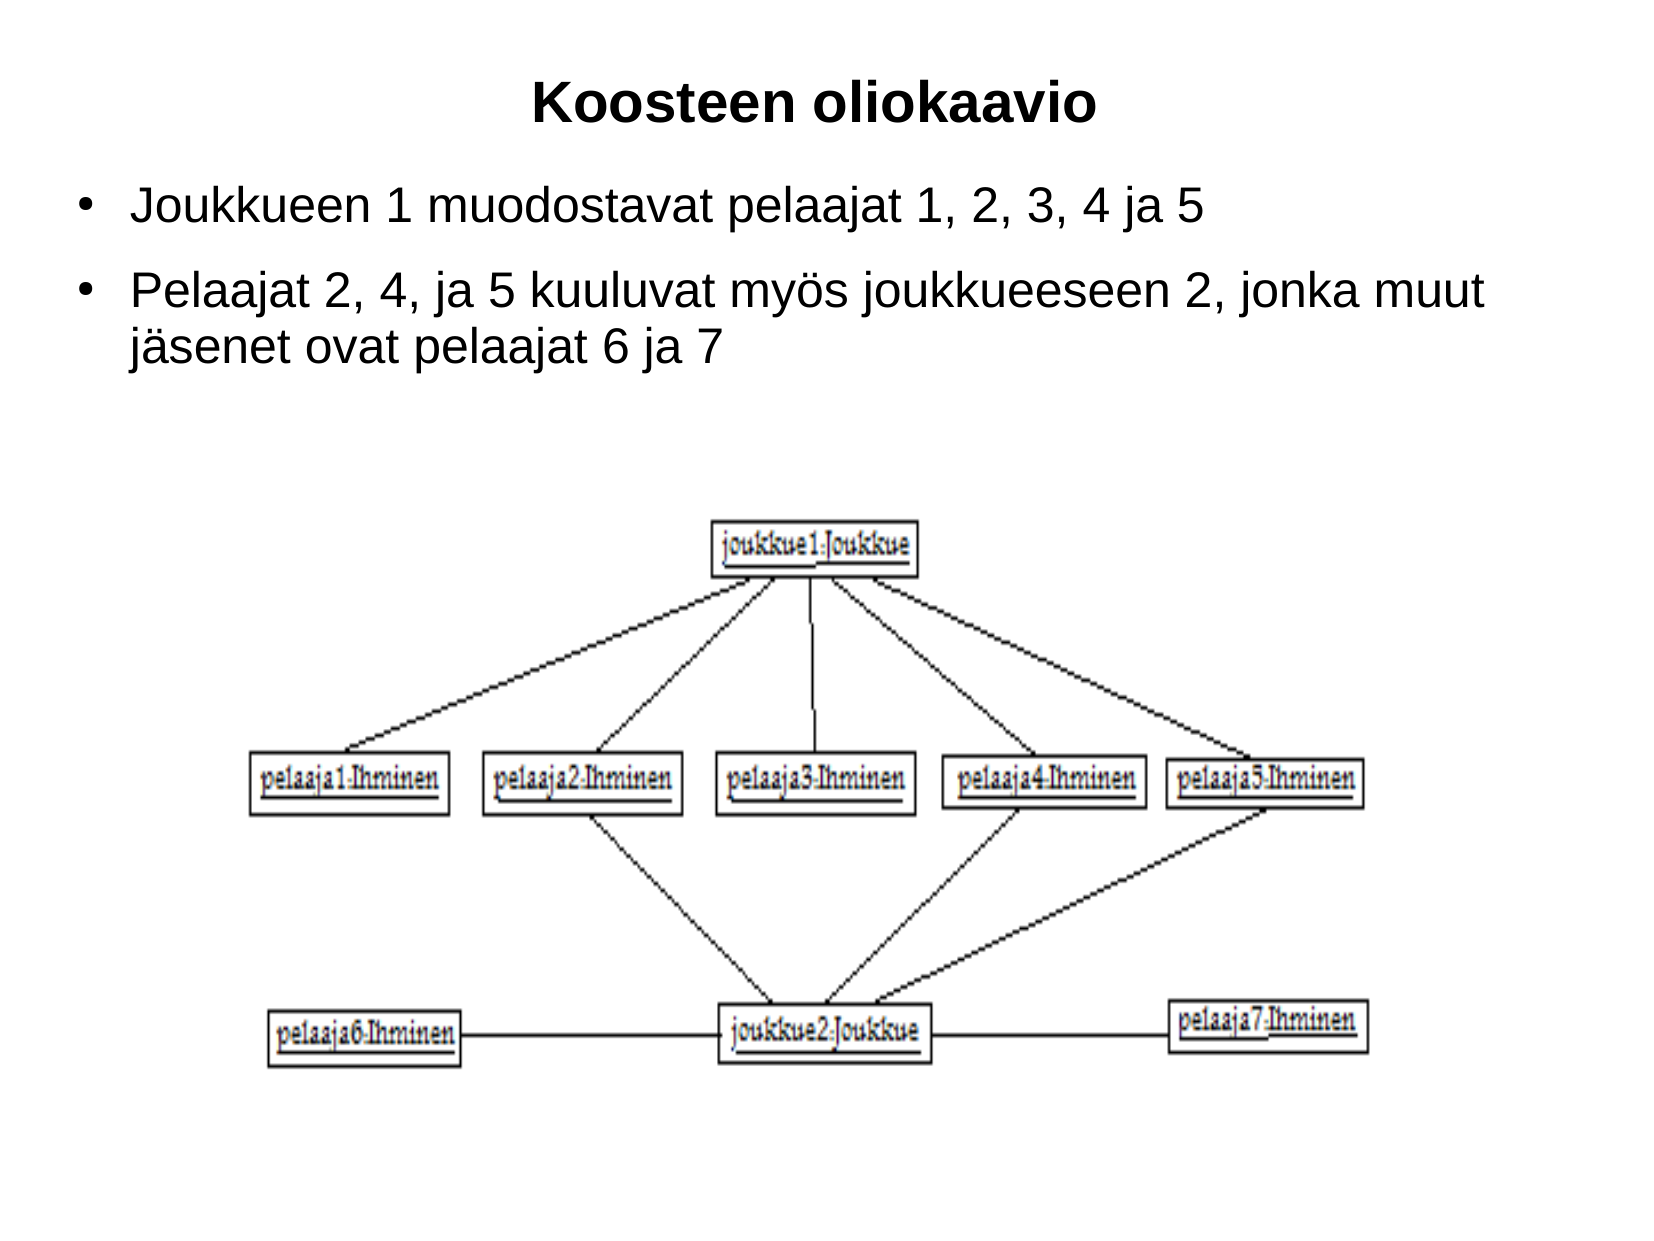

# Koosteen oliokaavio
Joukkueen 1 muodostavat pelaajat 1, 2, 3, 4 ja 5
Pelaajat 2, 4, ja 5 kuuluvat myös joukkueeseen 2, jonka muut jäsenet ovat pelaajat 6 ja 7